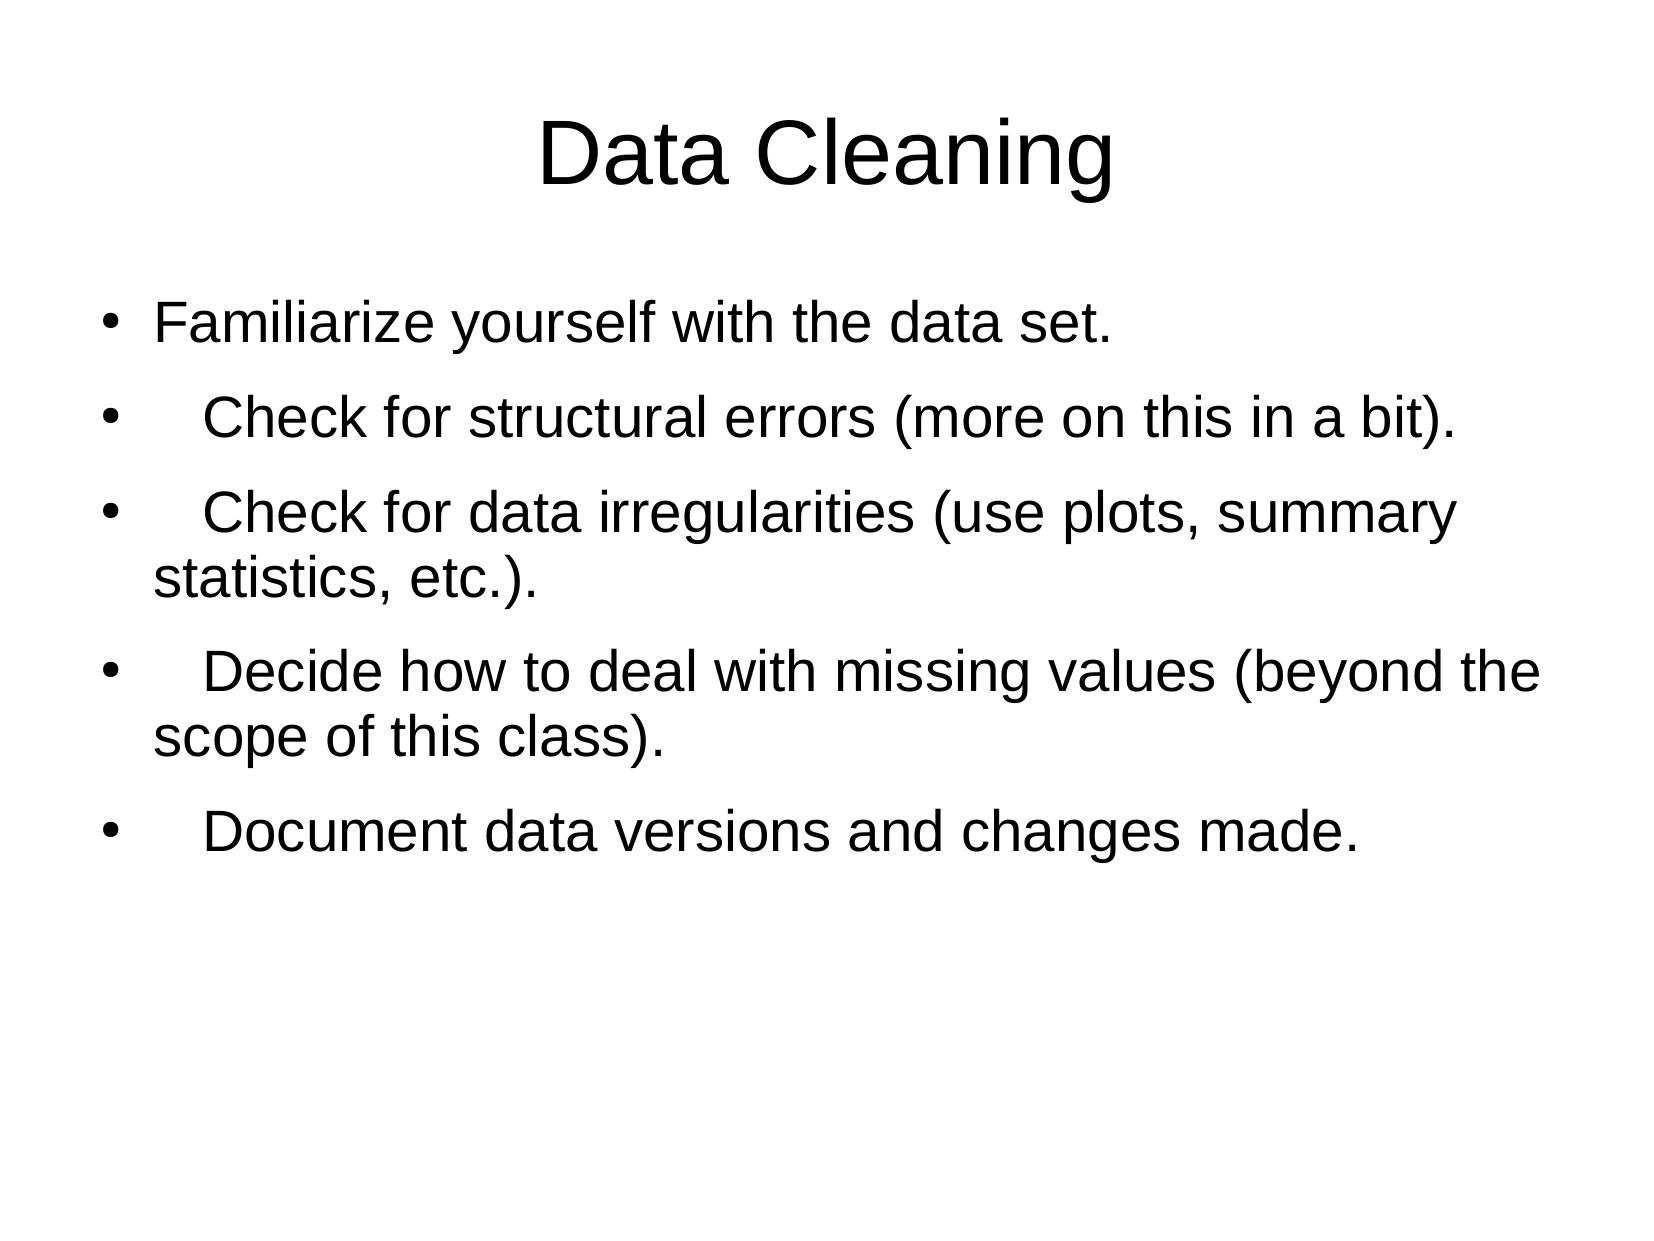

# Data Cleaning
Familiarize yourself with the data set.
2 Check for structural errors (more on this in a bit).
3 Check for data irregularities (use plots, summary statistics, etc.).
4 Decide how to deal with missing values (beyond the scope of this class).
5 Document data versions and changes made.